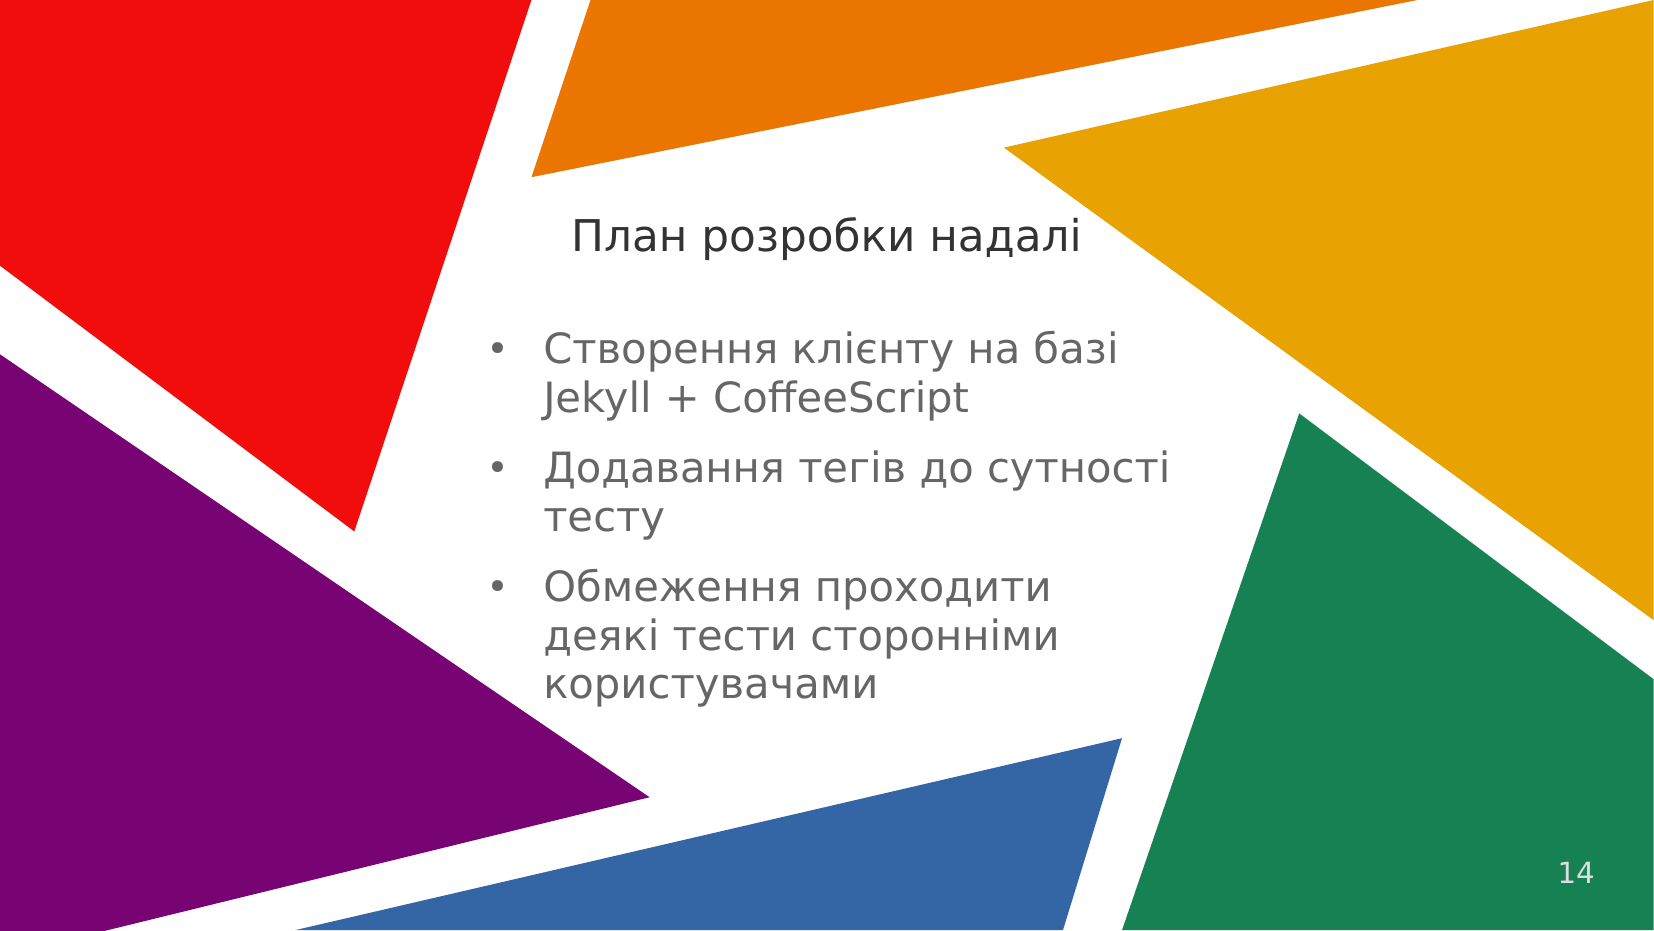

# План розробки надалі
Створення клієнту на базі Jekyll + CoffeeScript
Додавання тегів до сутності тесту
Обмеження проходити деякі тести сторонніми користувачами
14